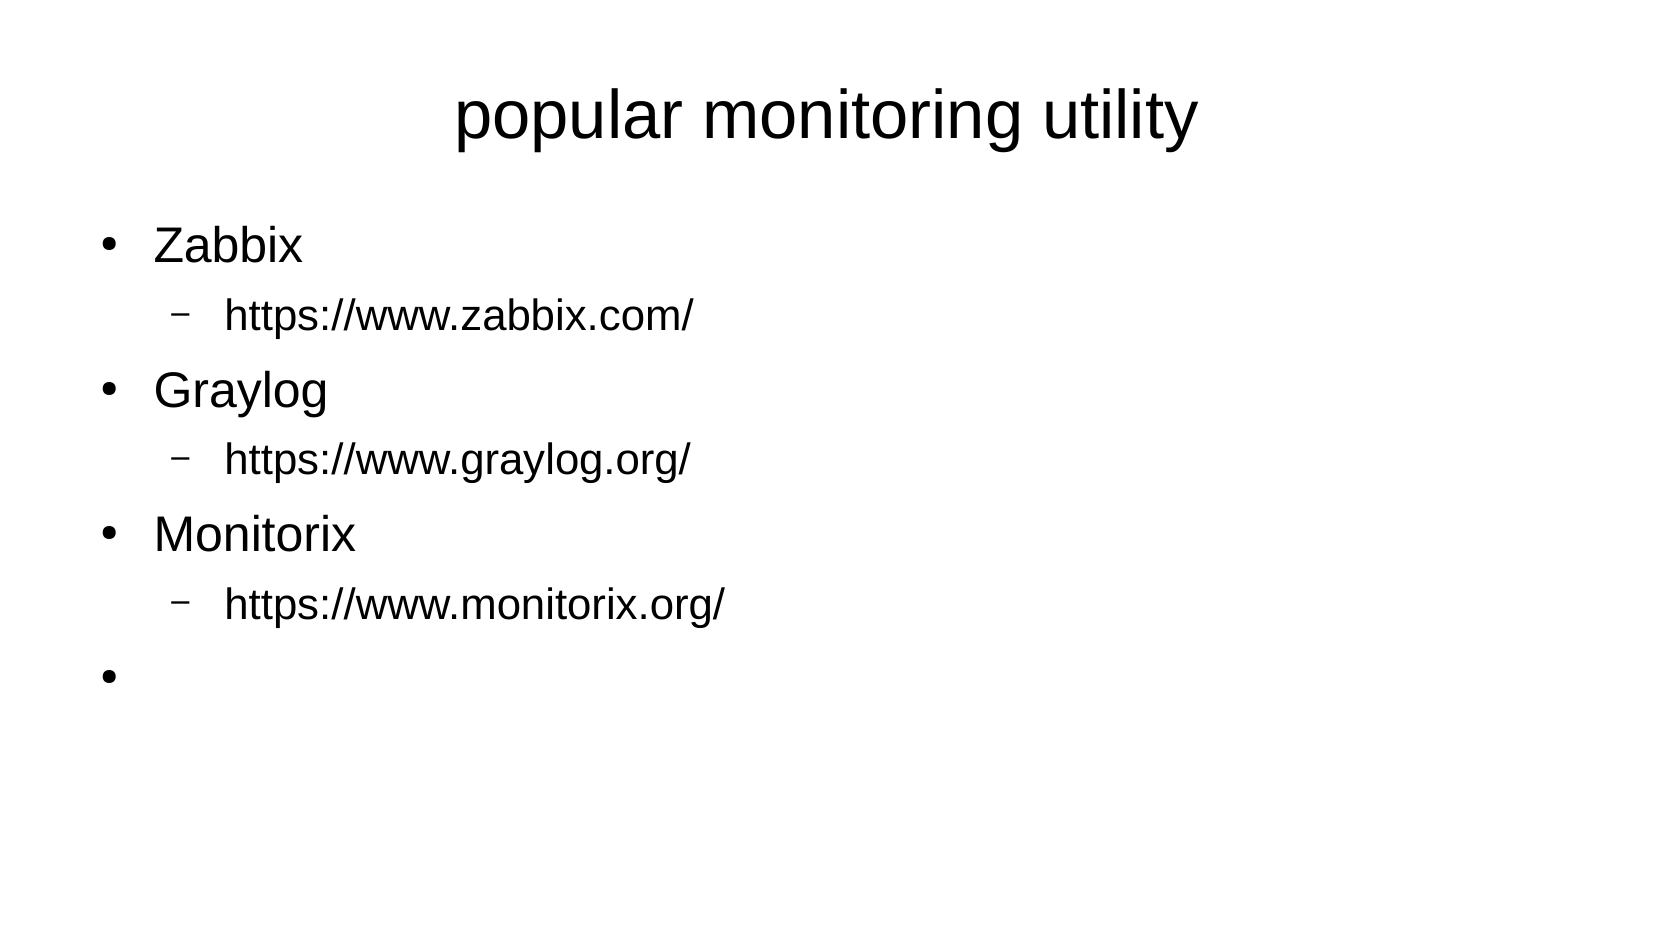

# popular monitoring utility
Zabbix
https://www.zabbix.com/
Graylog
https://www.graylog.org/
Monitorix
https://www.monitorix.org/